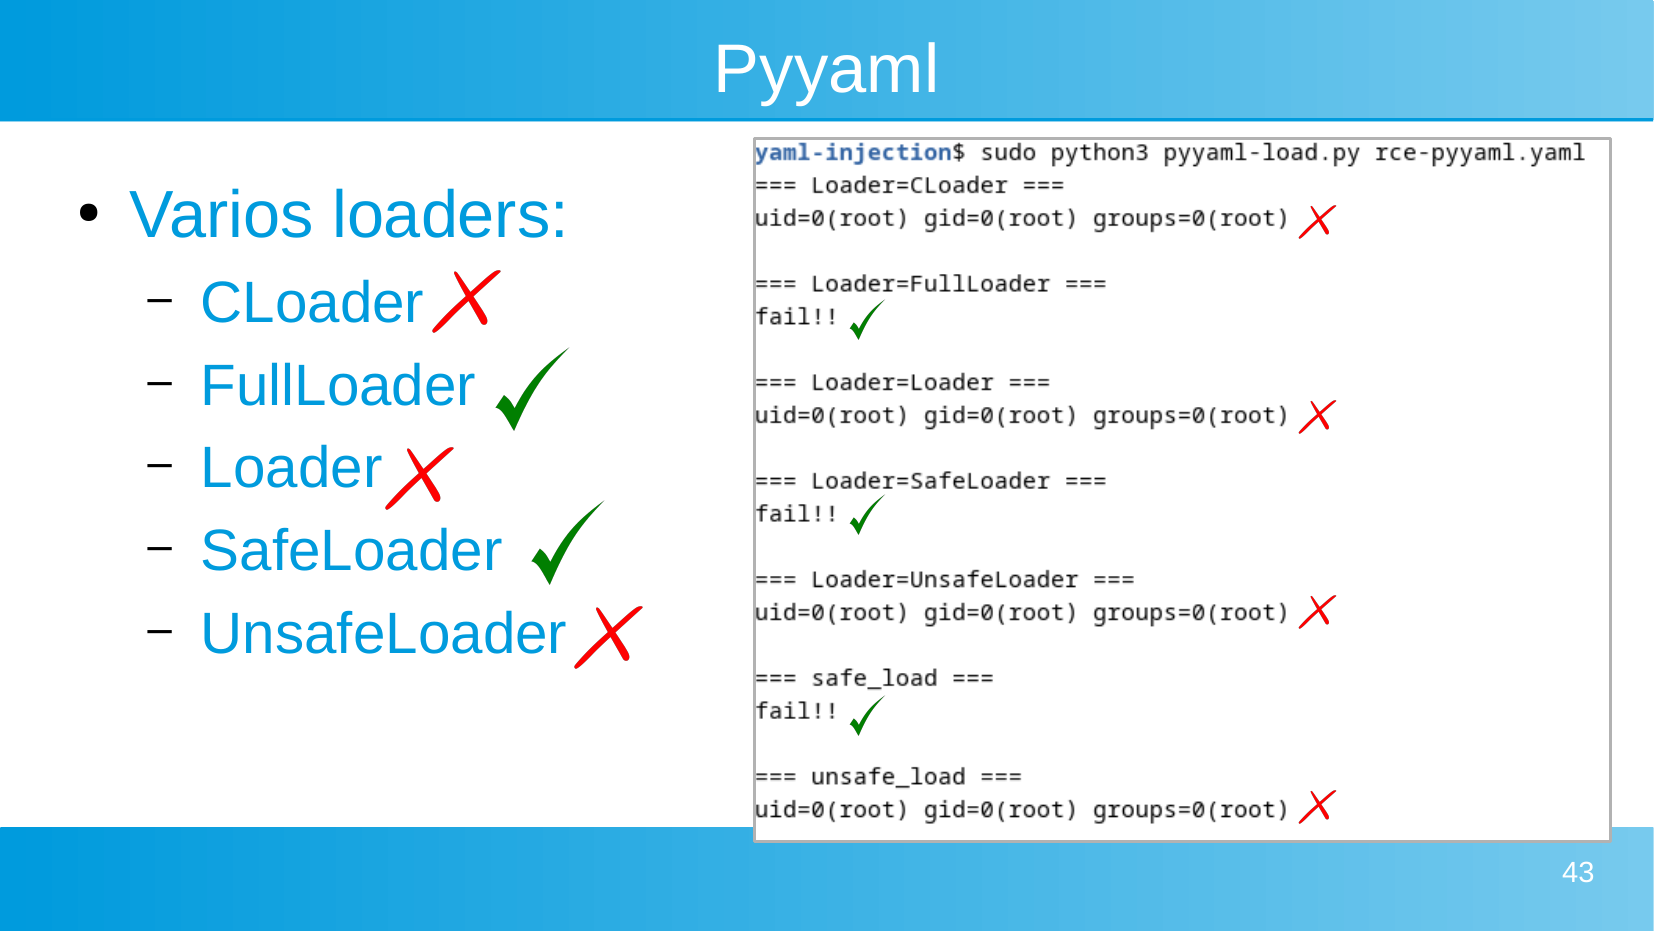

# Pyyaml
Varios loaders:
CLoader
FullLoader
Loader
SafeLoader
UnsafeLoader
43